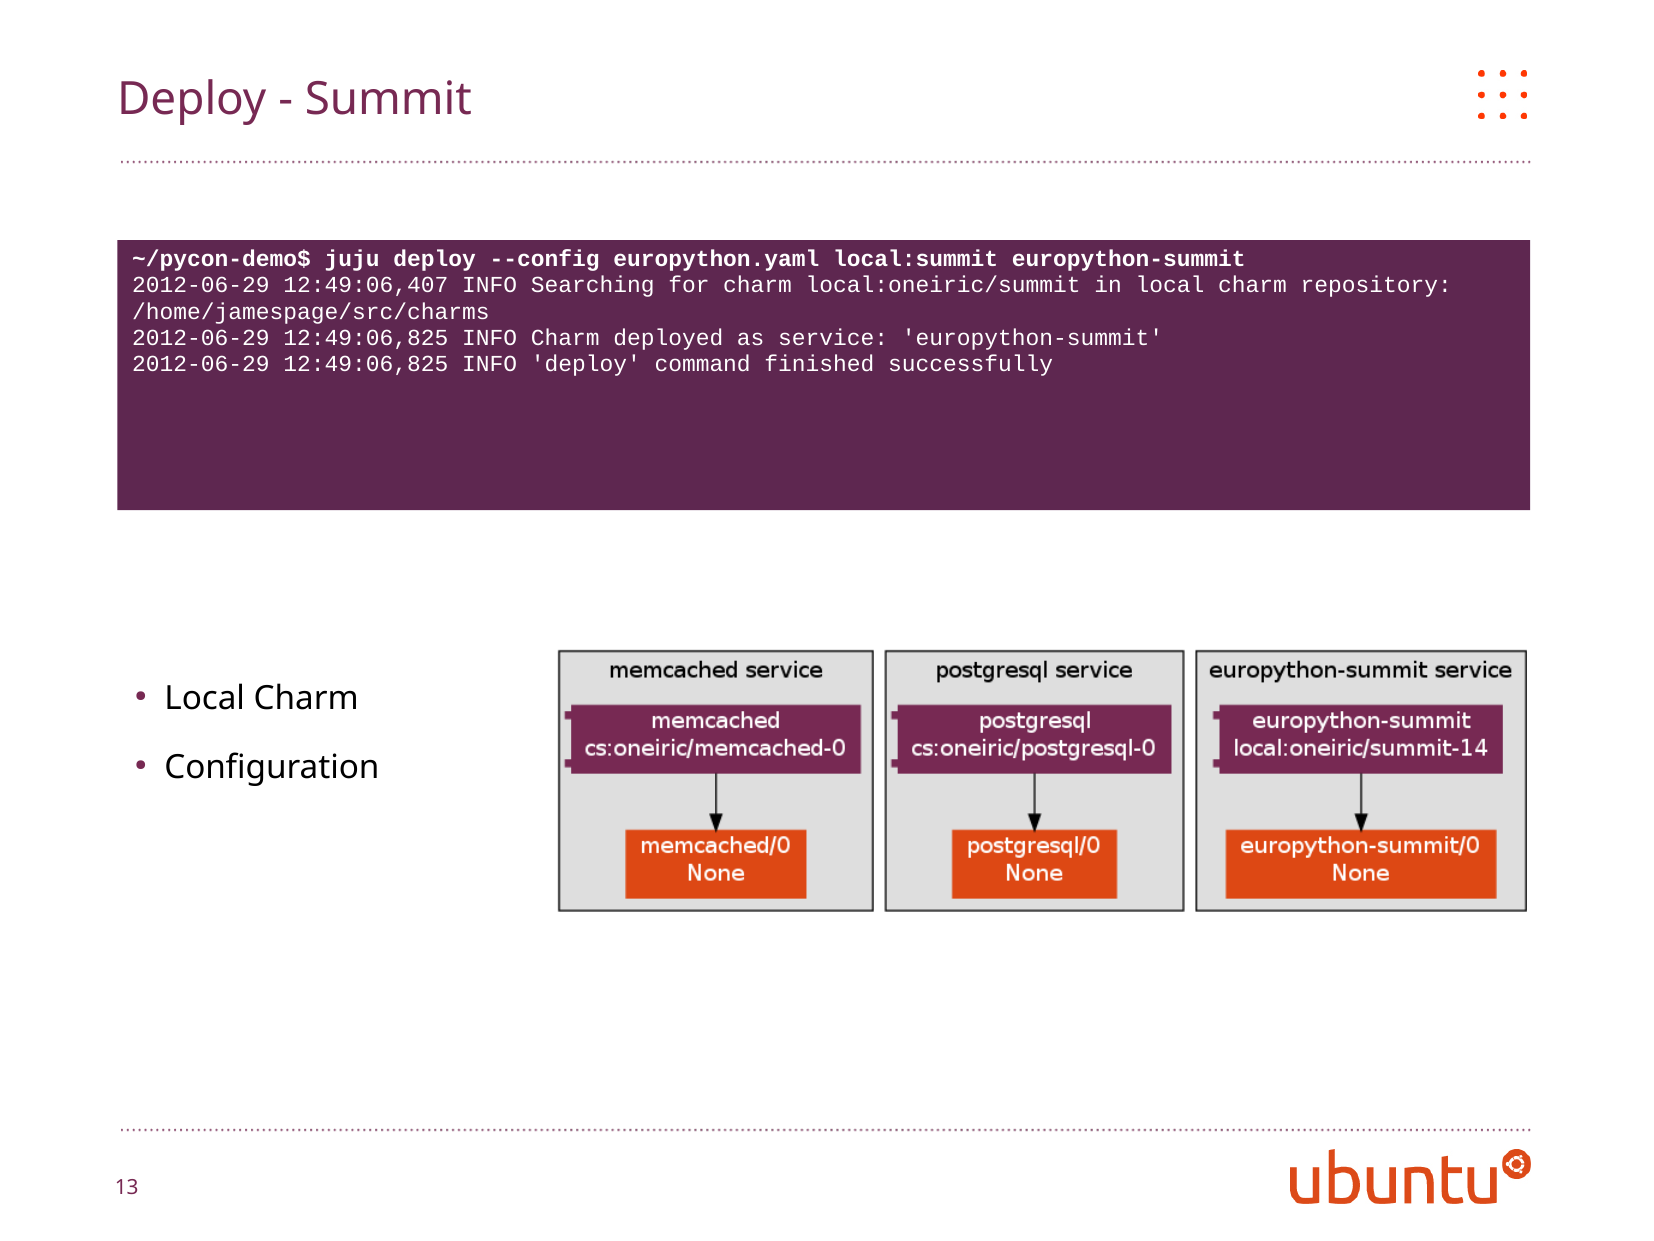

# Deploy - Summit
~/pycon-demo$ juju deploy --config europython.yaml local:summit europython-summit
2012-06-29 12:49:06,407 INFO Searching for charm local:oneiric/summit in local charm repository: /home/jamespage/src/charms
2012-06-29 12:49:06,825 INFO Charm deployed as service: 'europython-summit'
2012-06-29 12:49:06,825 INFO 'deploy' command finished successfully
Local Charm
Configuration